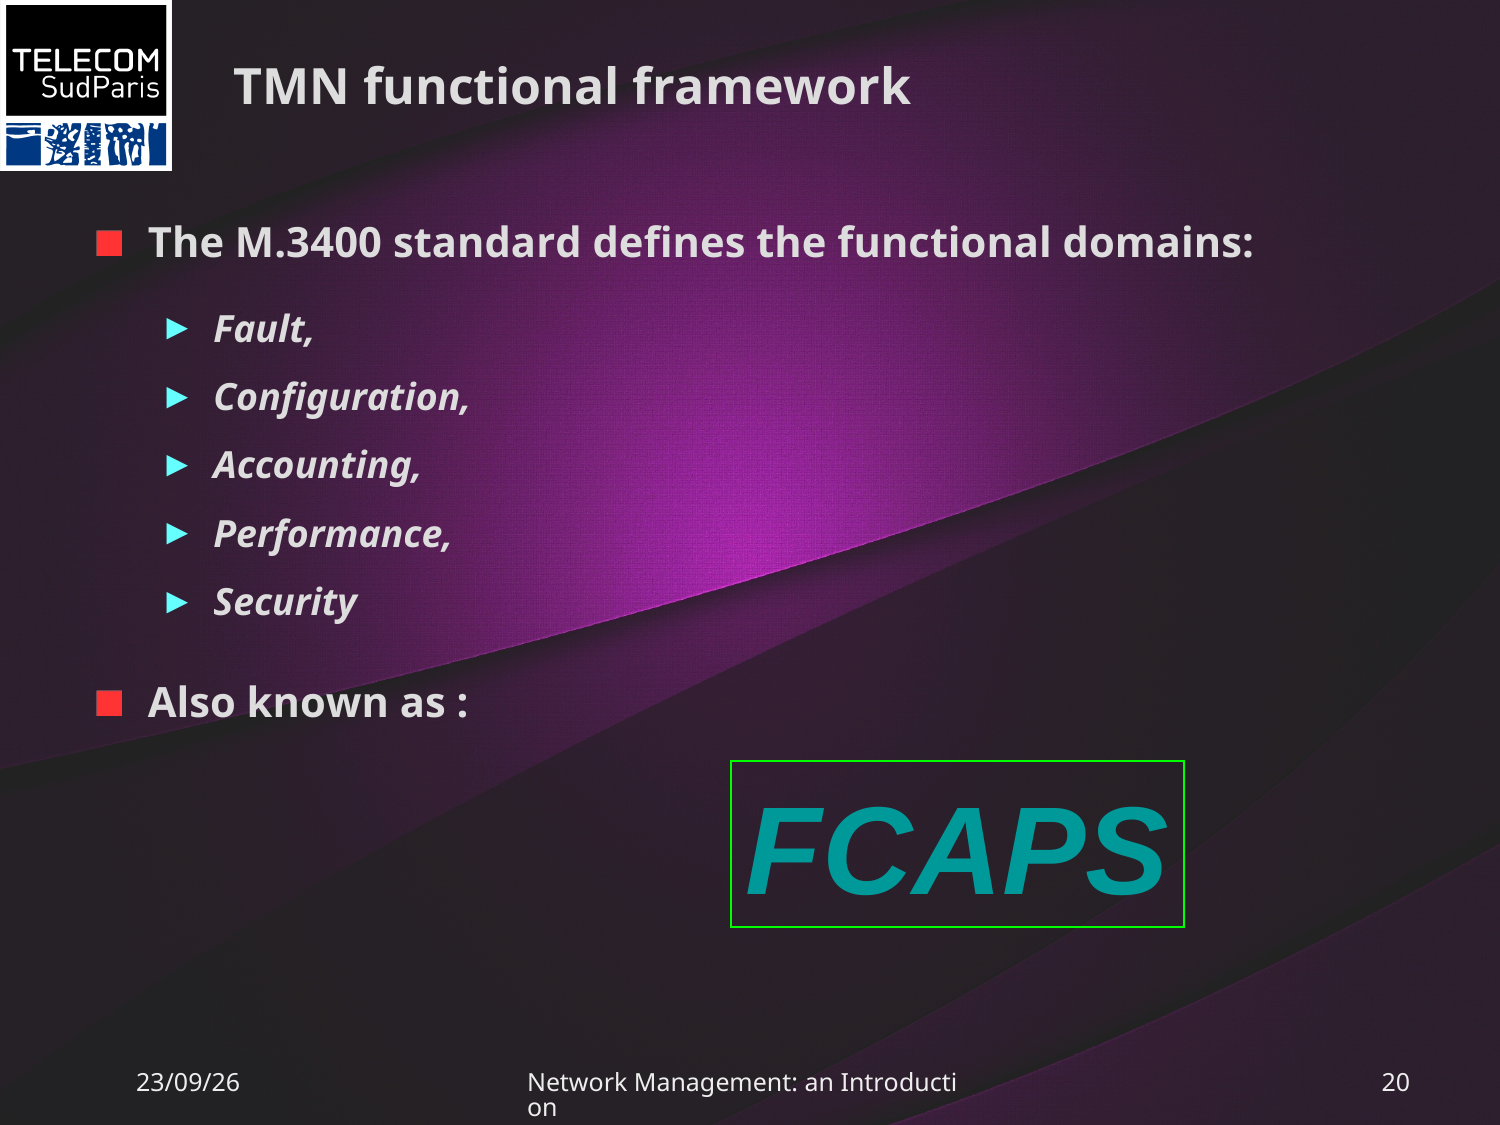

# TMN functional framework
The M.3400 standard defines the functional domains:
Fault,
Configuration,
Accounting,
Performance,
Security
Also known as :
FCAPS
Network Management: an Introduction
20